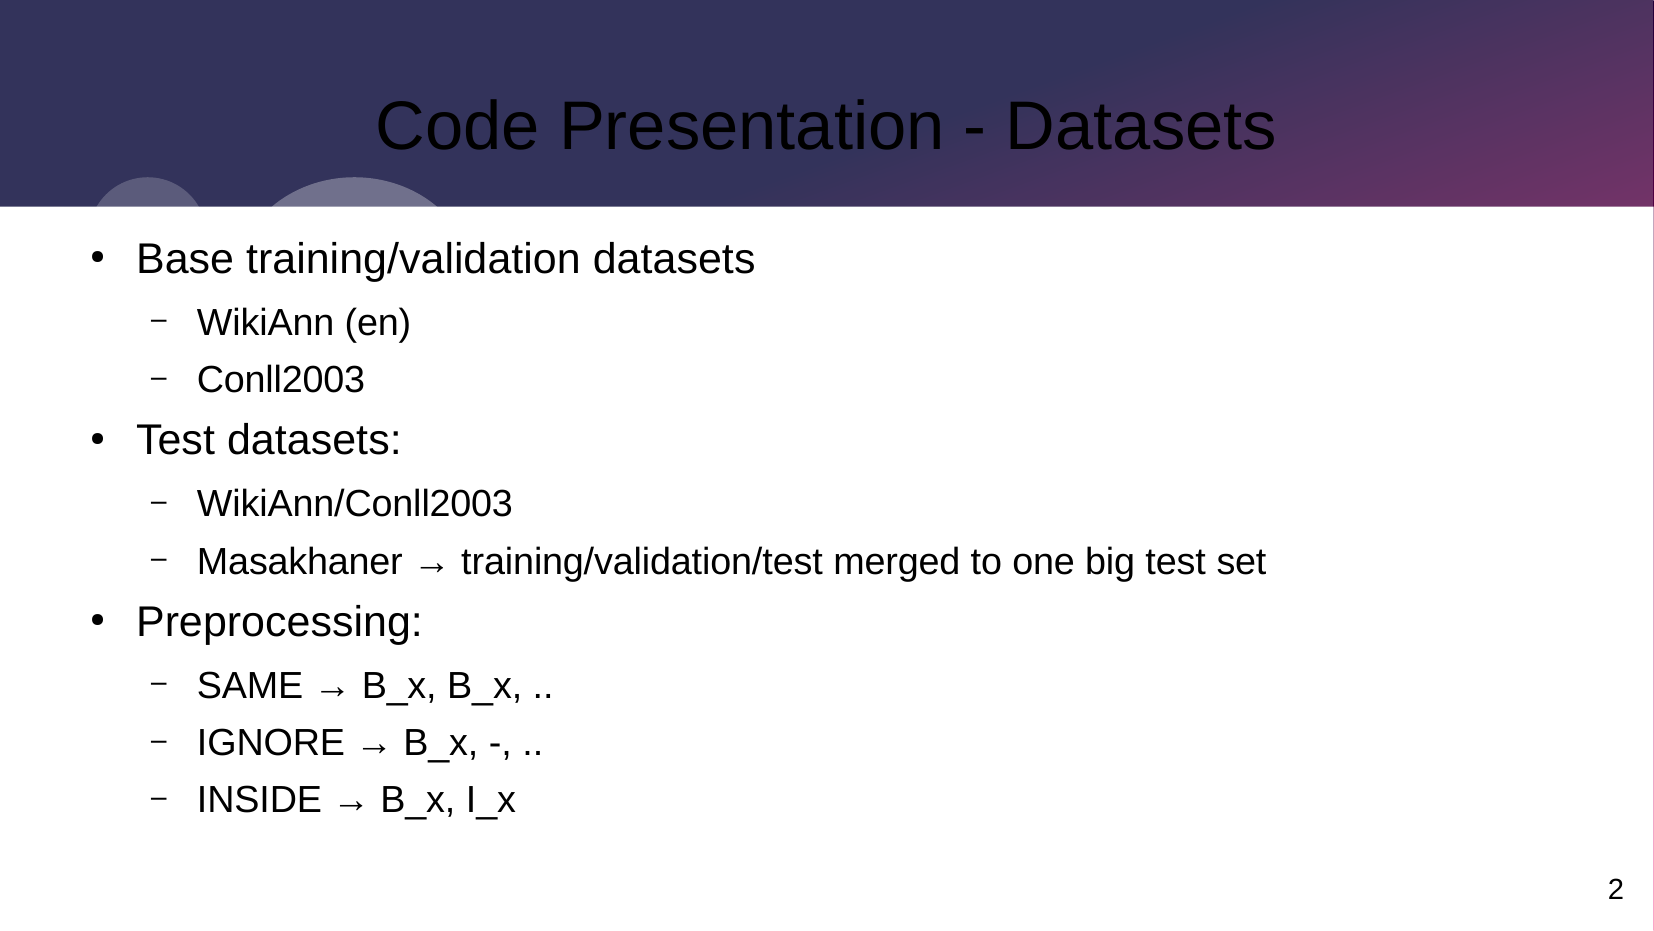

# Code Presentation - Datasets
Base training/validation datasets
WikiAnn (en)
Conll2003
Test datasets:
WikiAnn/Conll2003
Masakhaner → training/validation/test merged to one big test set
Preprocessing:
SAME → B_x, B_x, ..
IGNORE → B_x, -, ..
INSIDE → B_x, I_x